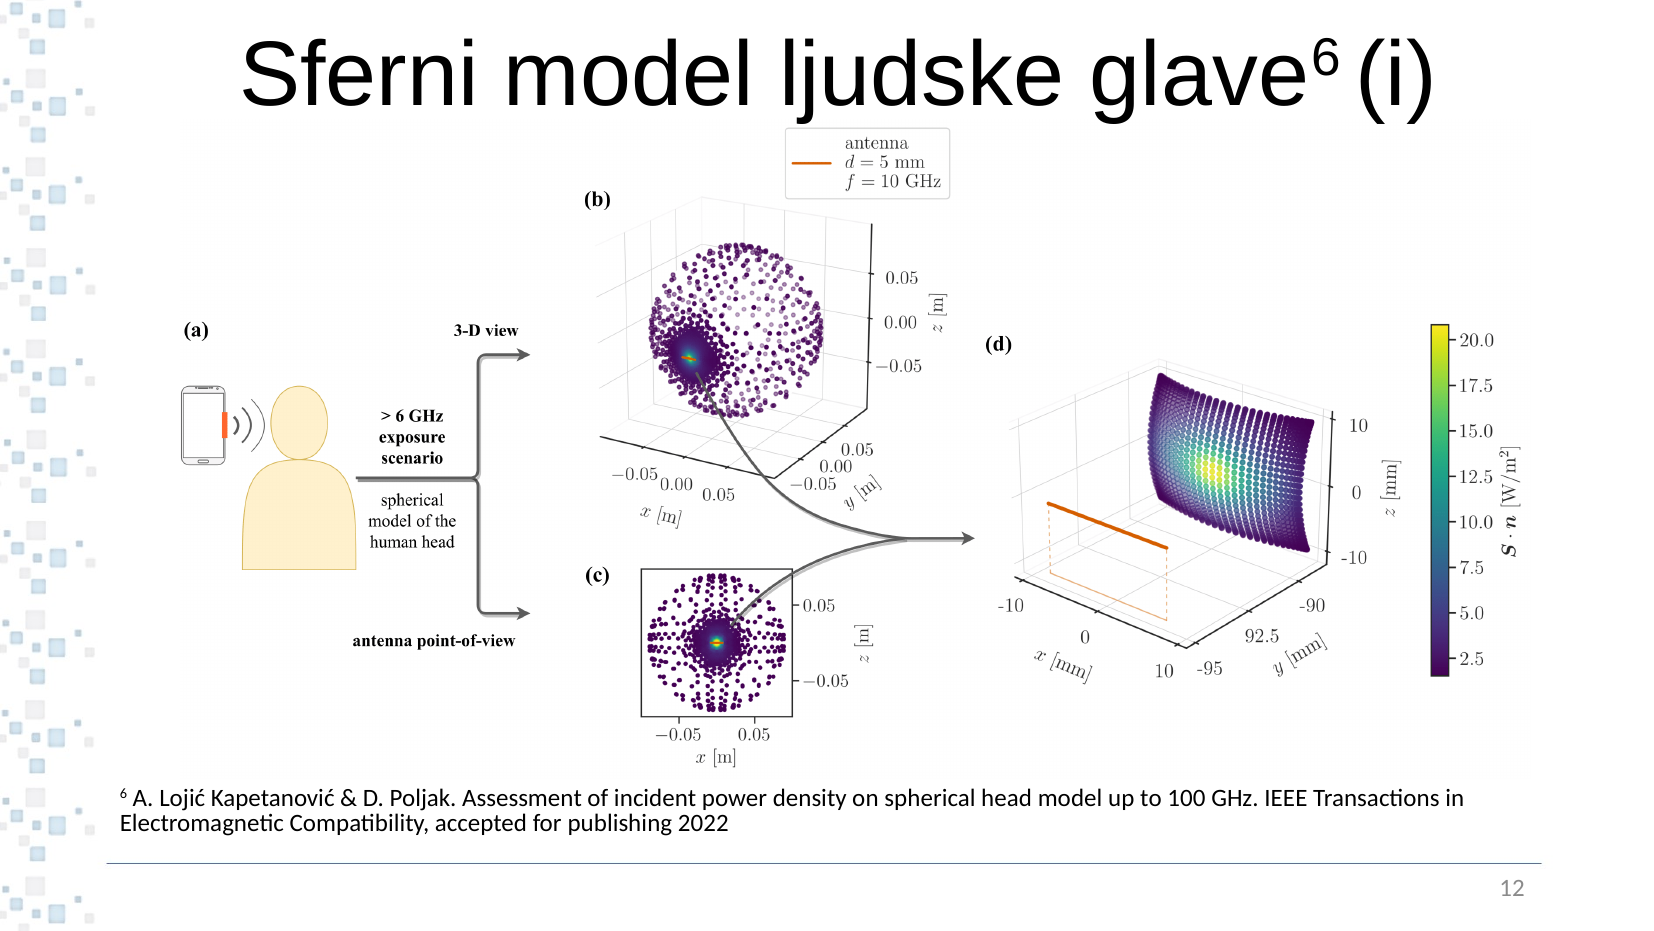

# Sferni model ljudske glave6 (i)
6 A. Lojić Kapetanović & D. Poljak. Assessment of incident power density on spherical head model up to 100 GHz. IEEE Transactions in Electromagnetic Compatibility, accepted for publishing 2022
12